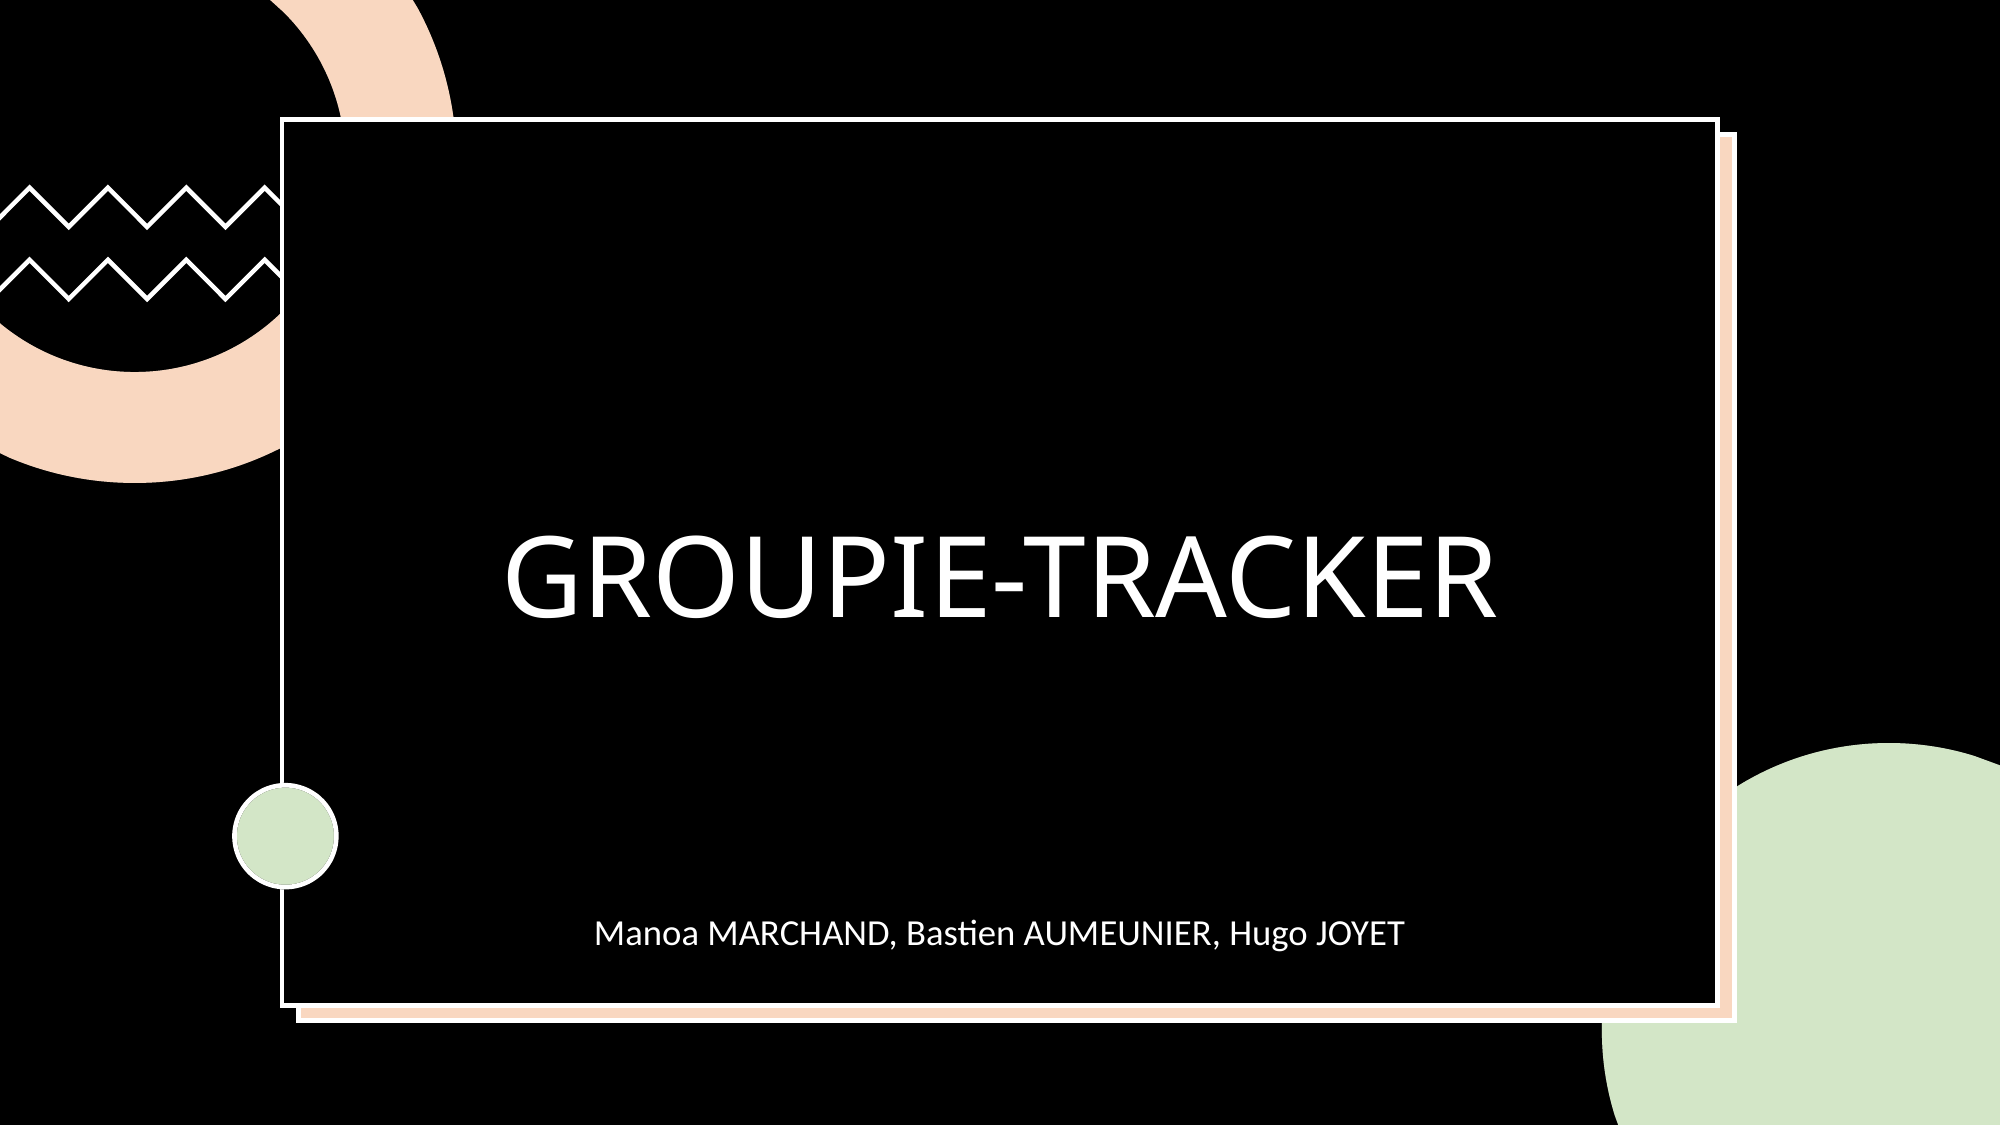

# GROUPIE-TRACKER
Manoa MARCHAND, Bastien AUMEUNIER, Hugo JOYET